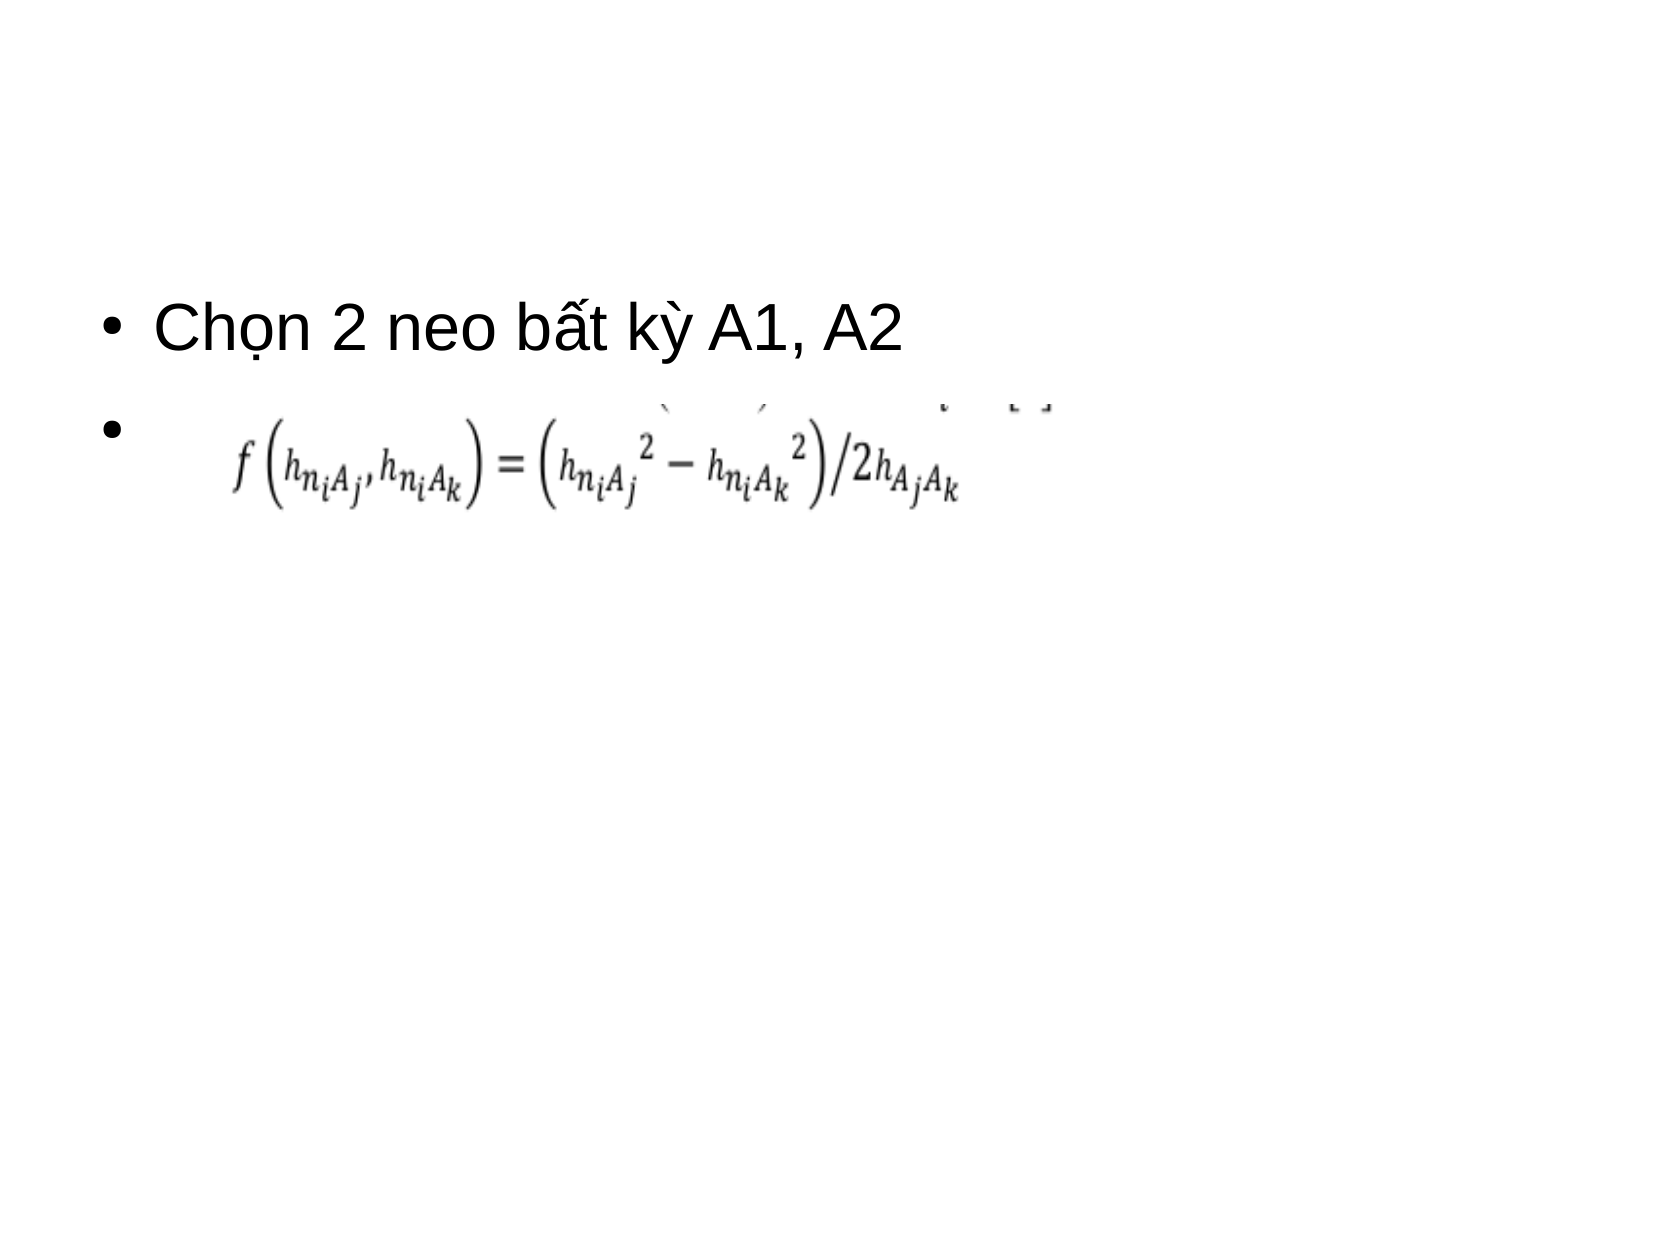

#
Chọn 2 neo bất kỳ A1, A2